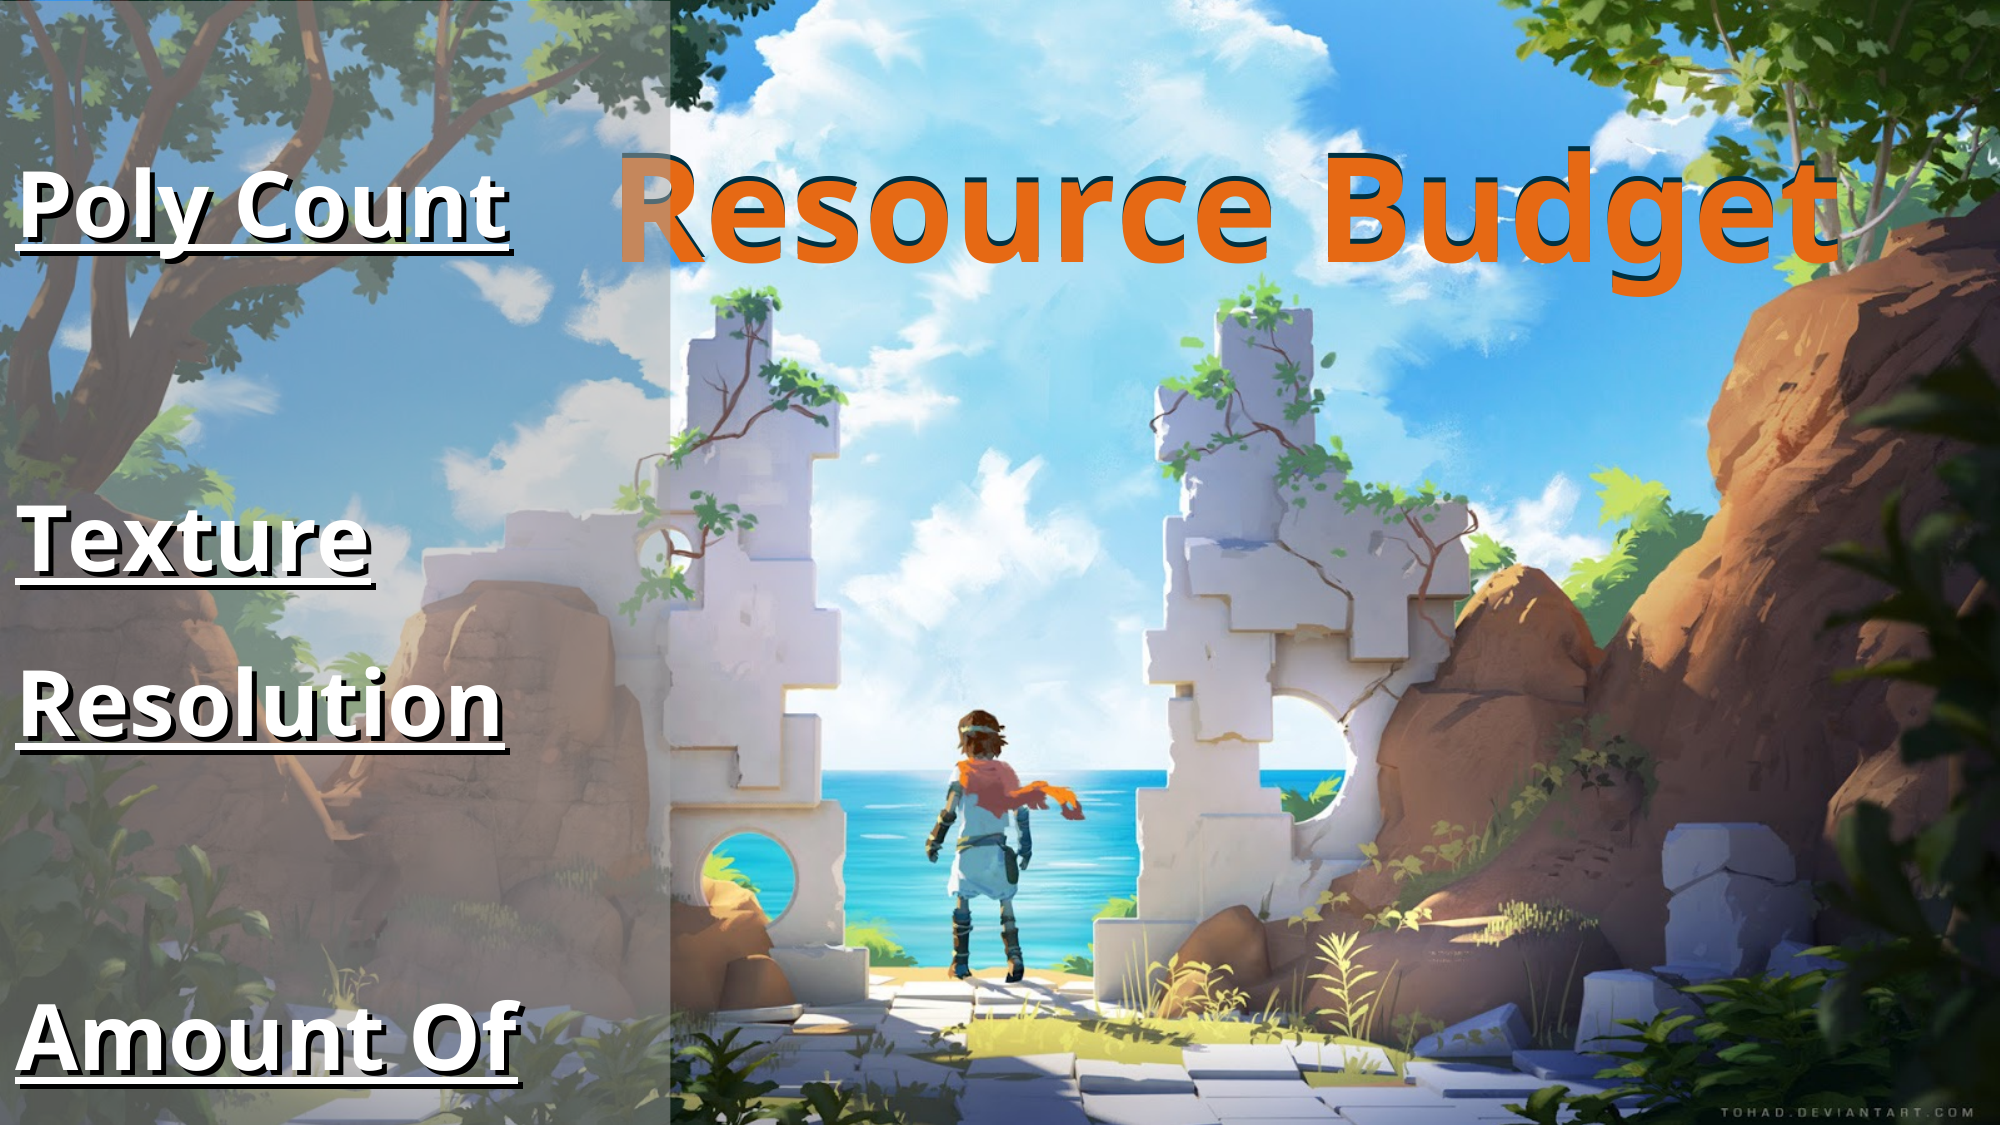

Poly Count
Texture Resolution
Amount Of Detail
Resource Budget
Resource Budget